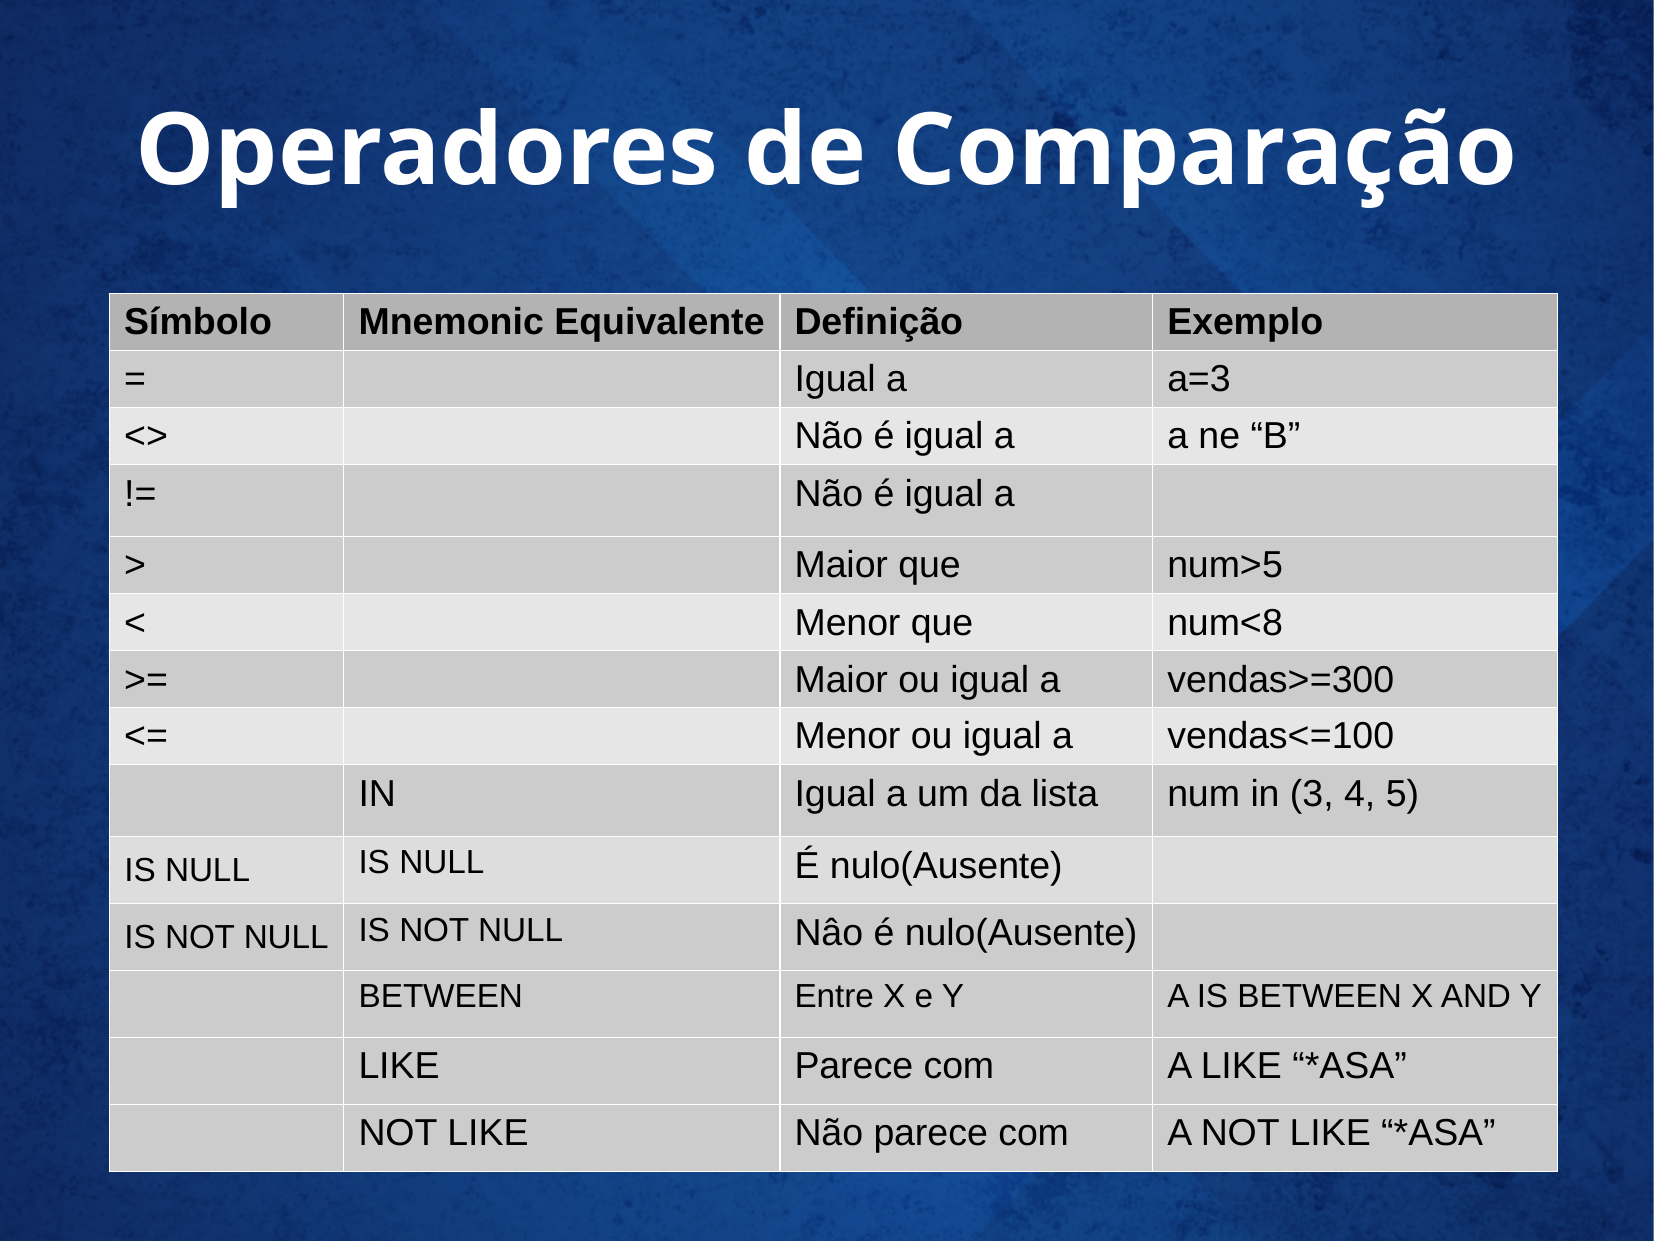

Operadores de Comparação
| Símbolo | Mnemonic Equivalente | Definição | Exemplo |
| --- | --- | --- | --- |
| = | | Igual a | a=3 |
| <> | | Não é igual a | a ne “B” |
| != | | Não é igual a | |
| > | | Maior que | num>5 |
| < | | Menor que | num<8 |
| >= | | Maior ou igual a | vendas>=300 |
| <= | | Menor ou igual a | vendas<=100 |
| | IN | Igual a um da lista | num in (3, 4, 5) |
| IS NULL | IS NULL | É nulo(Ausente) | |
| IS NOT NULL | IS NOT NULL | Nâo é nulo(Ausente) | |
| | BETWEEN | Entre X e Y | A IS BETWEEN X AND Y |
| | LIKE | Parece com | A LIKE “\*ASA” |
| | NOT LIKE | Não parece com | A NOT LIKE “\*ASA” |